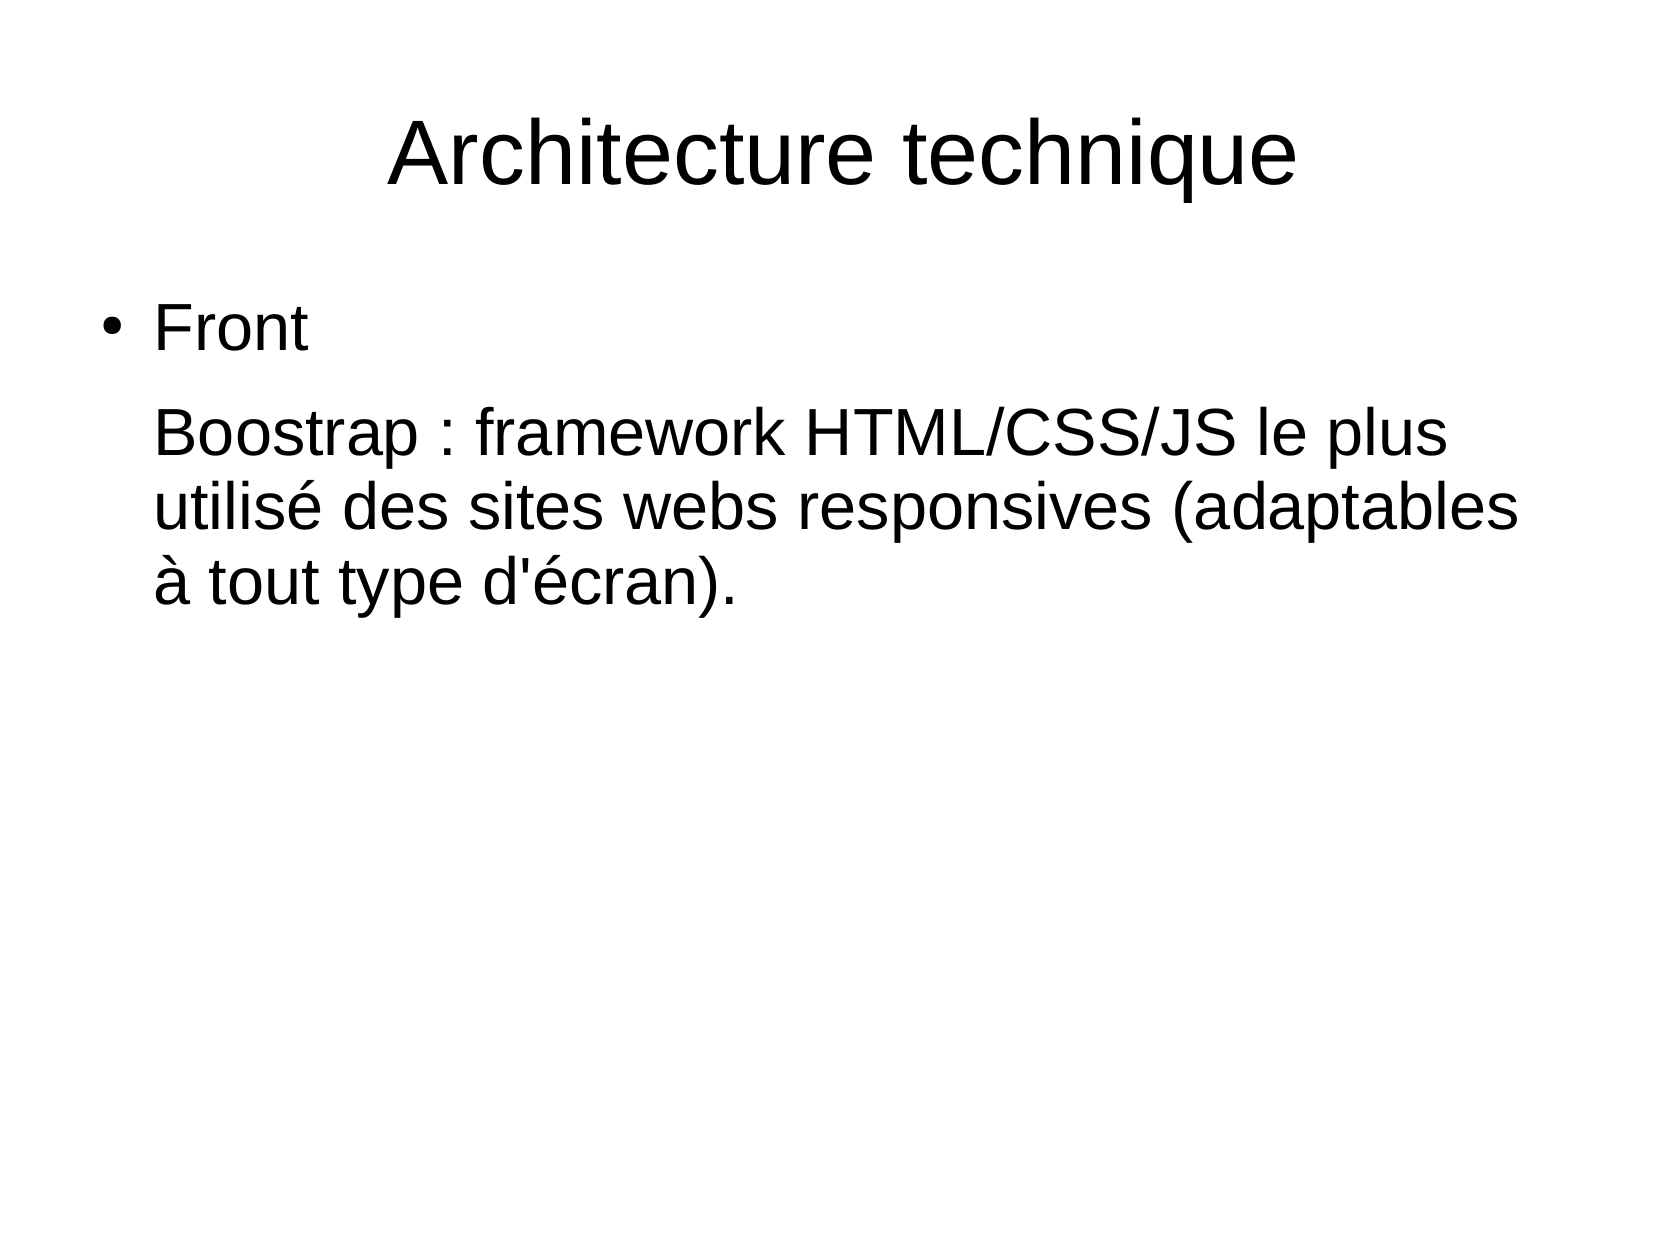

# Architecture technique
Front
Boostrap : framework HTML/CSS/JS le plus utilisé des sites webs responsives (adaptables à tout type d'écran).